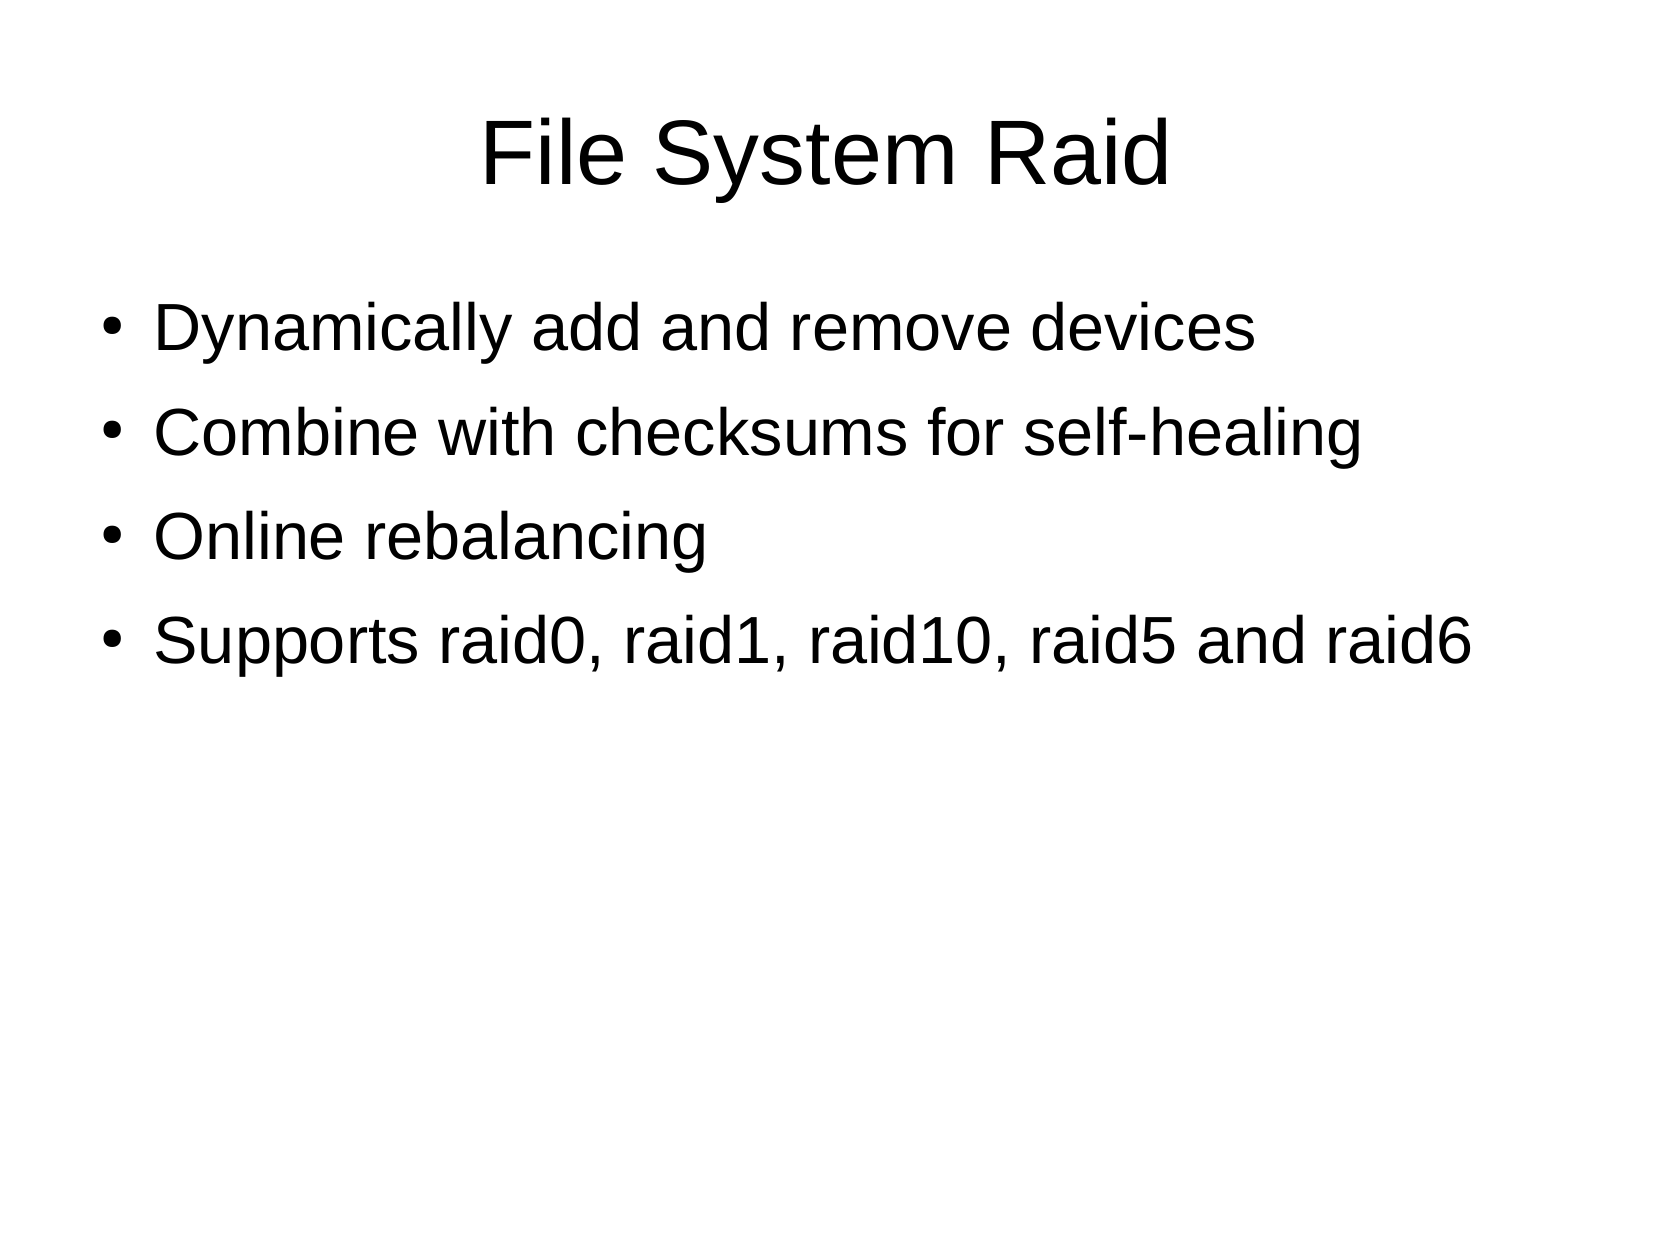

# File System Raid
Dynamically add and remove devices
Combine with checksums for self-healing
Online rebalancing
Supports raid0, raid1, raid10, raid5 and raid6